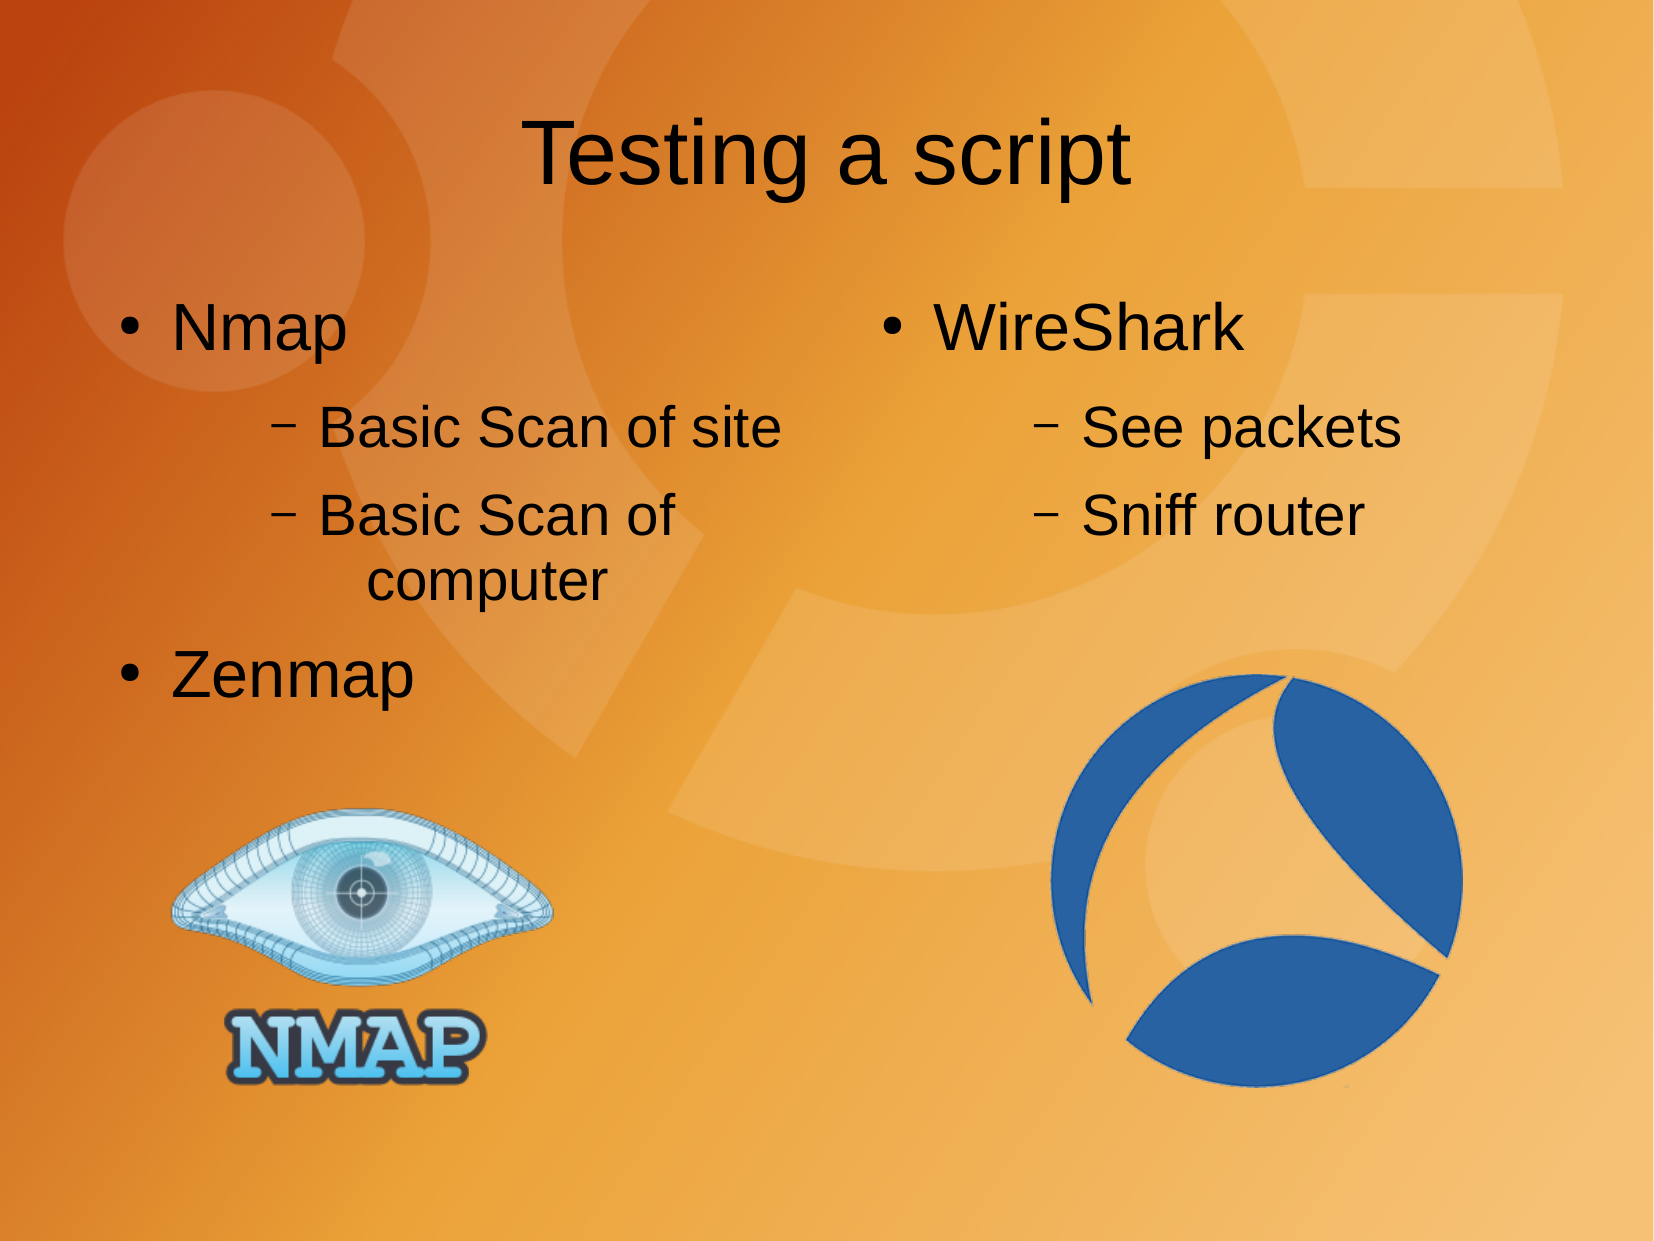

# Testing a script
Nmap
Basic Scan of site
Basic Scan of computer
Zenmap
WireShark
See packets
Sniff router